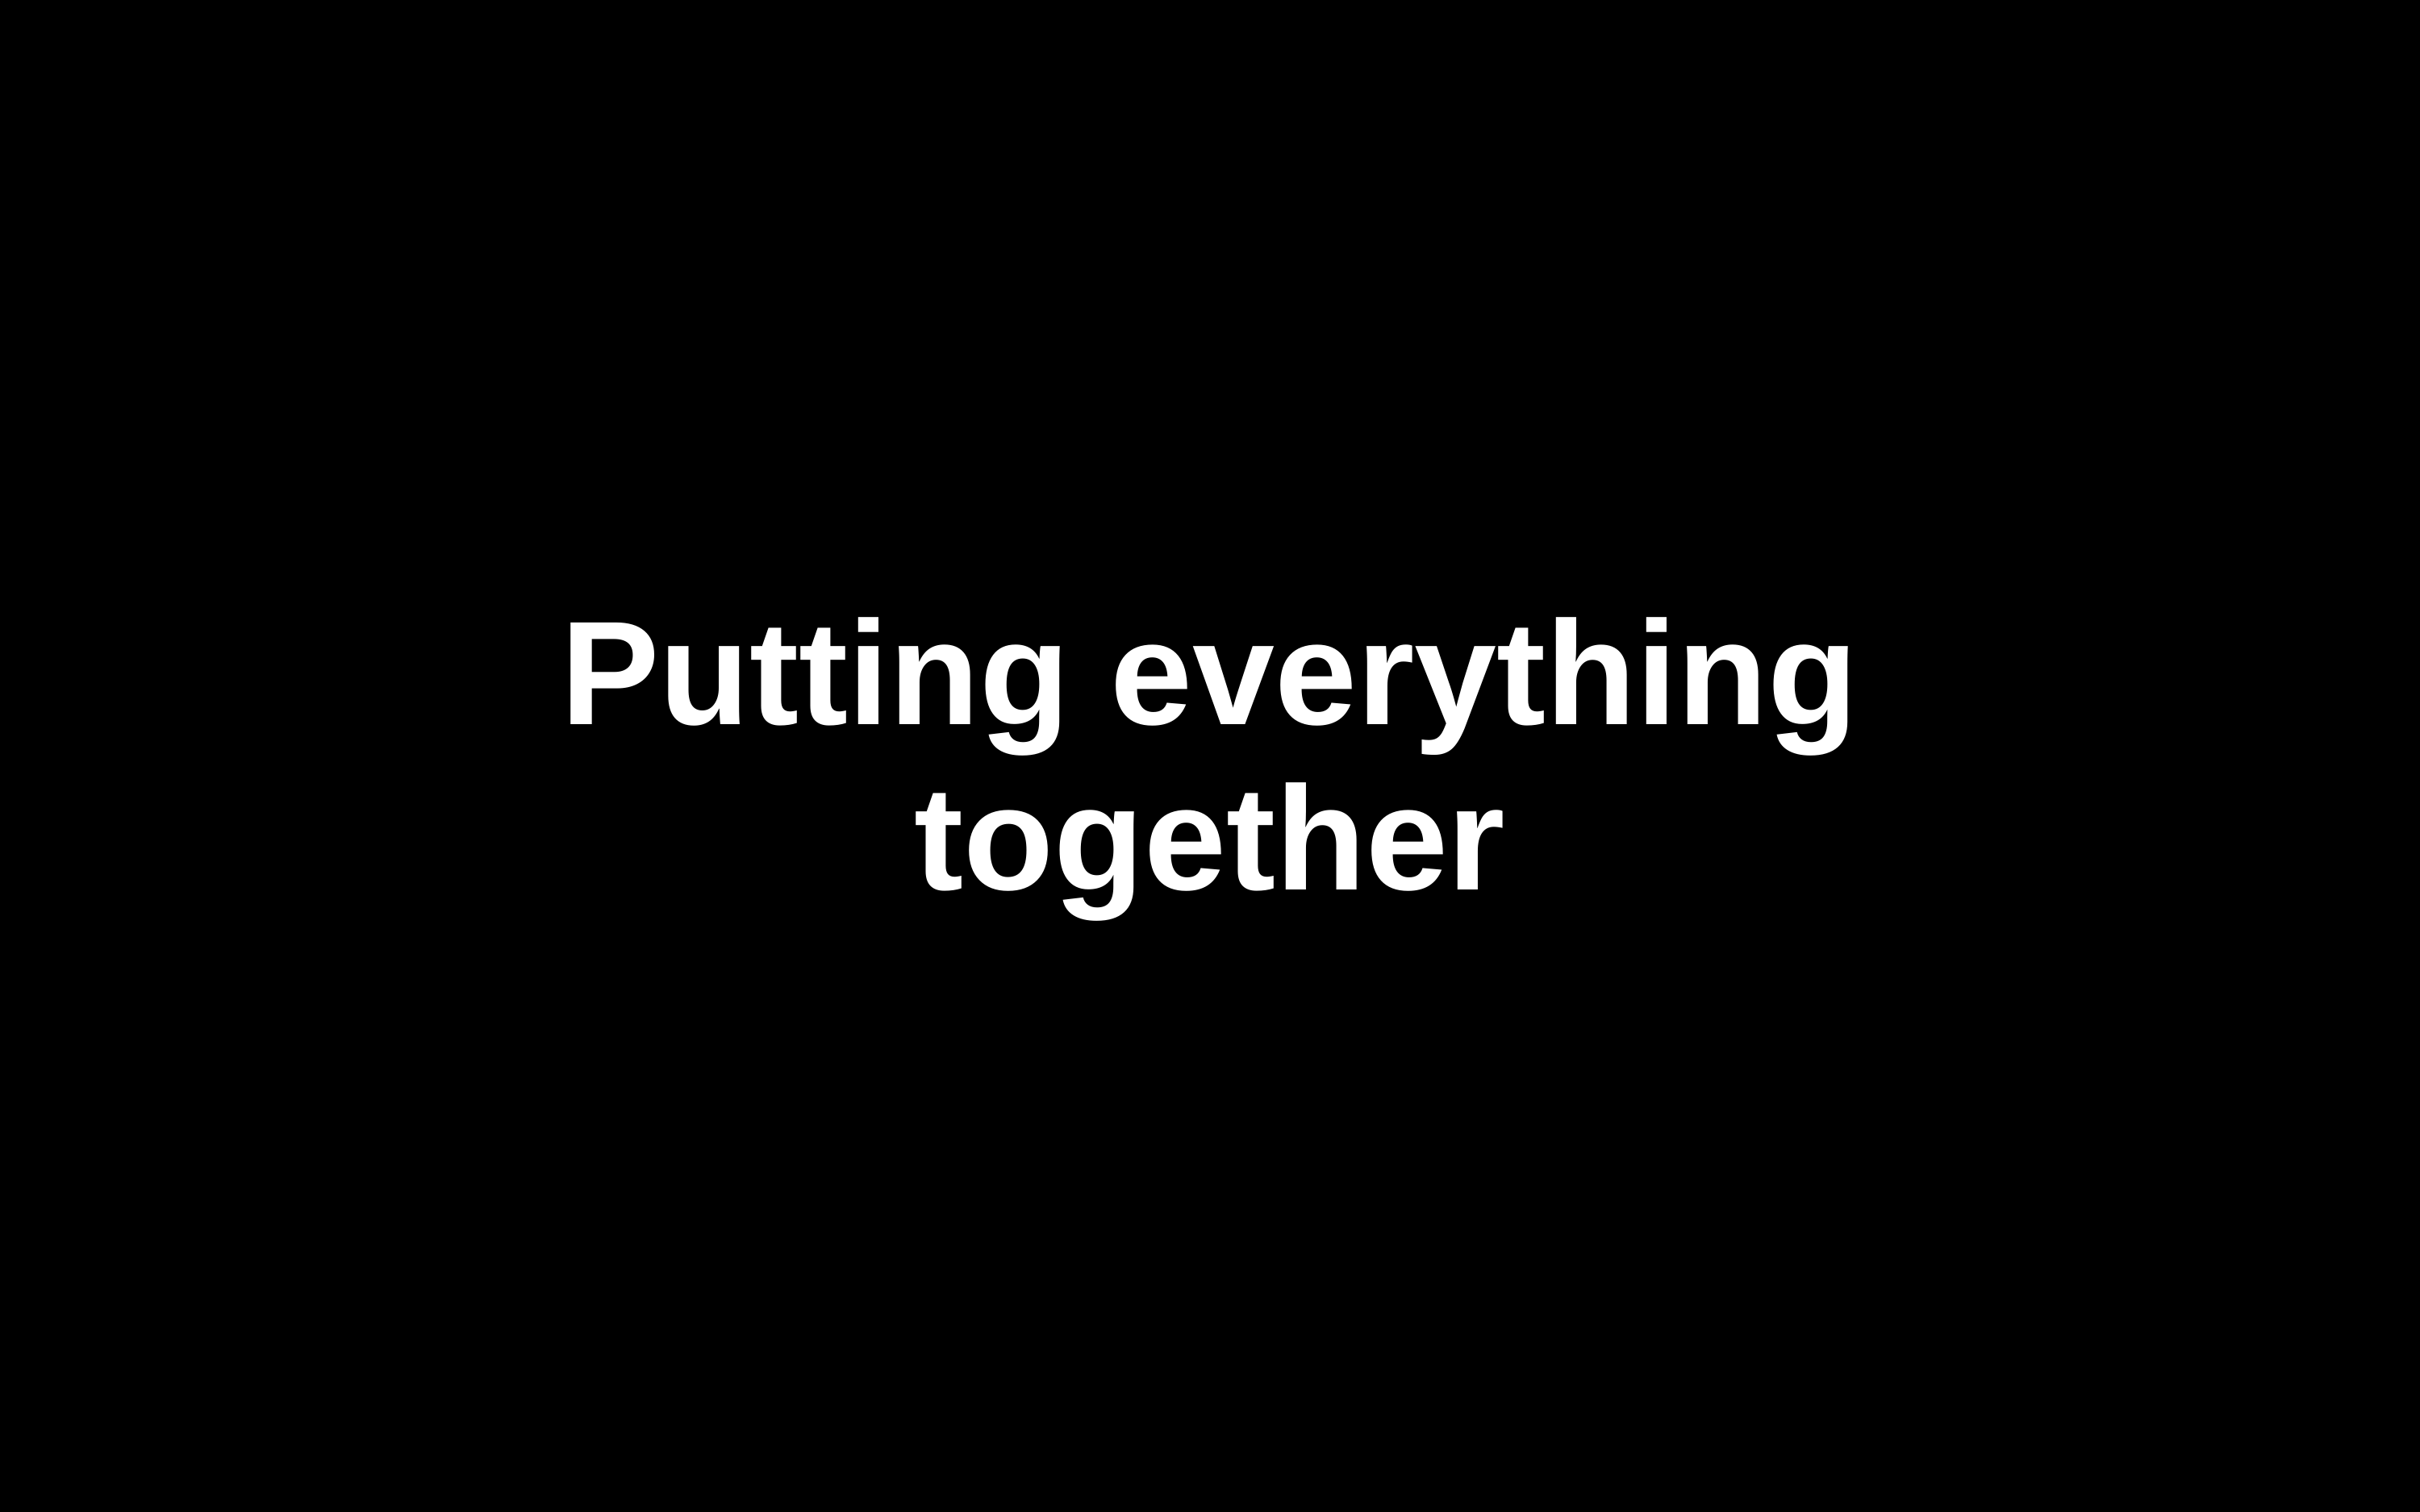

Putting everything together
Created by Imad Saddik @3CodeCamp
173